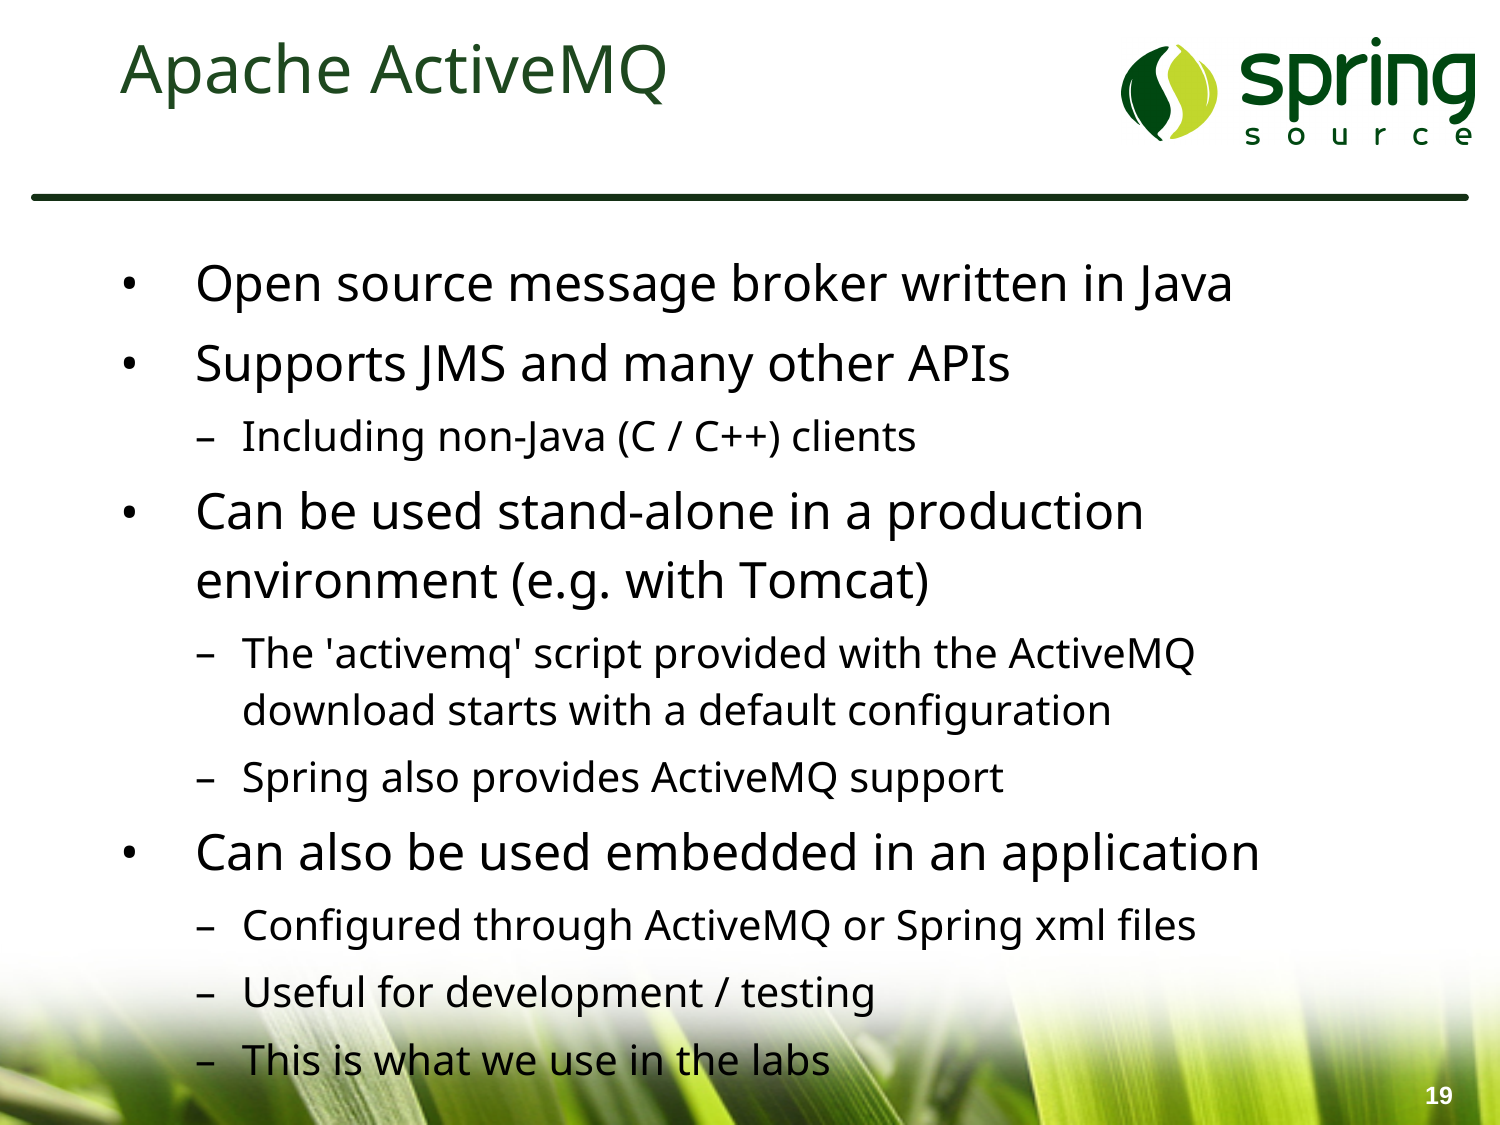

# Apache ActiveMQ
Open source message broker written in Java
Supports JMS and many other APIs
Including non-Java (C / C++) clients
Can be used stand-alone in a production environment (e.g. with Tomcat)
The 'activemq' script provided with the ActiveMQ download starts with a default configuration
Spring also provides ActiveMQ support
Can also be used embedded in an application
Configured through ActiveMQ or Spring xml files
Useful for development / testing
This is what we use in the labs